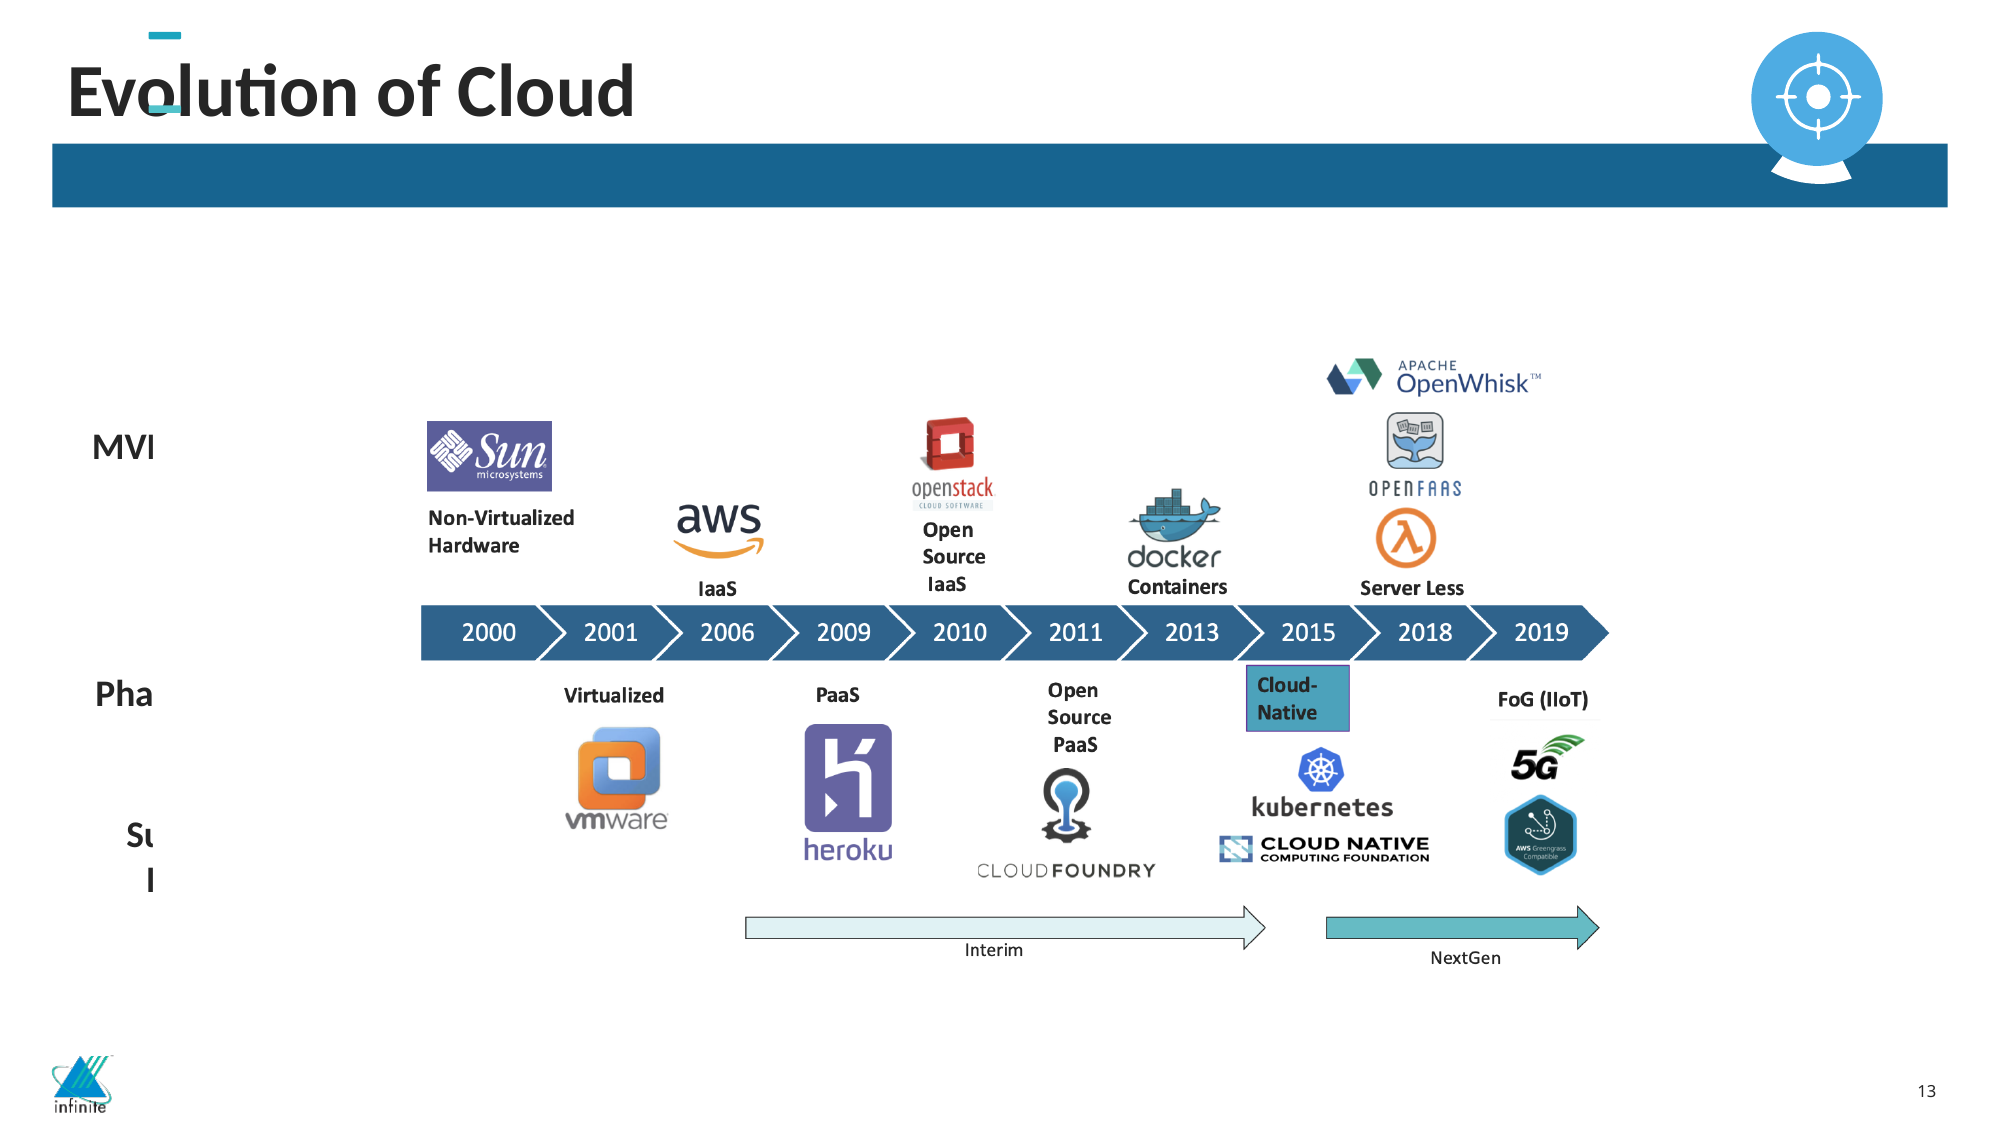

Evolution of Cloud
MVP Phase
Phase II & III
and
Support
Phase